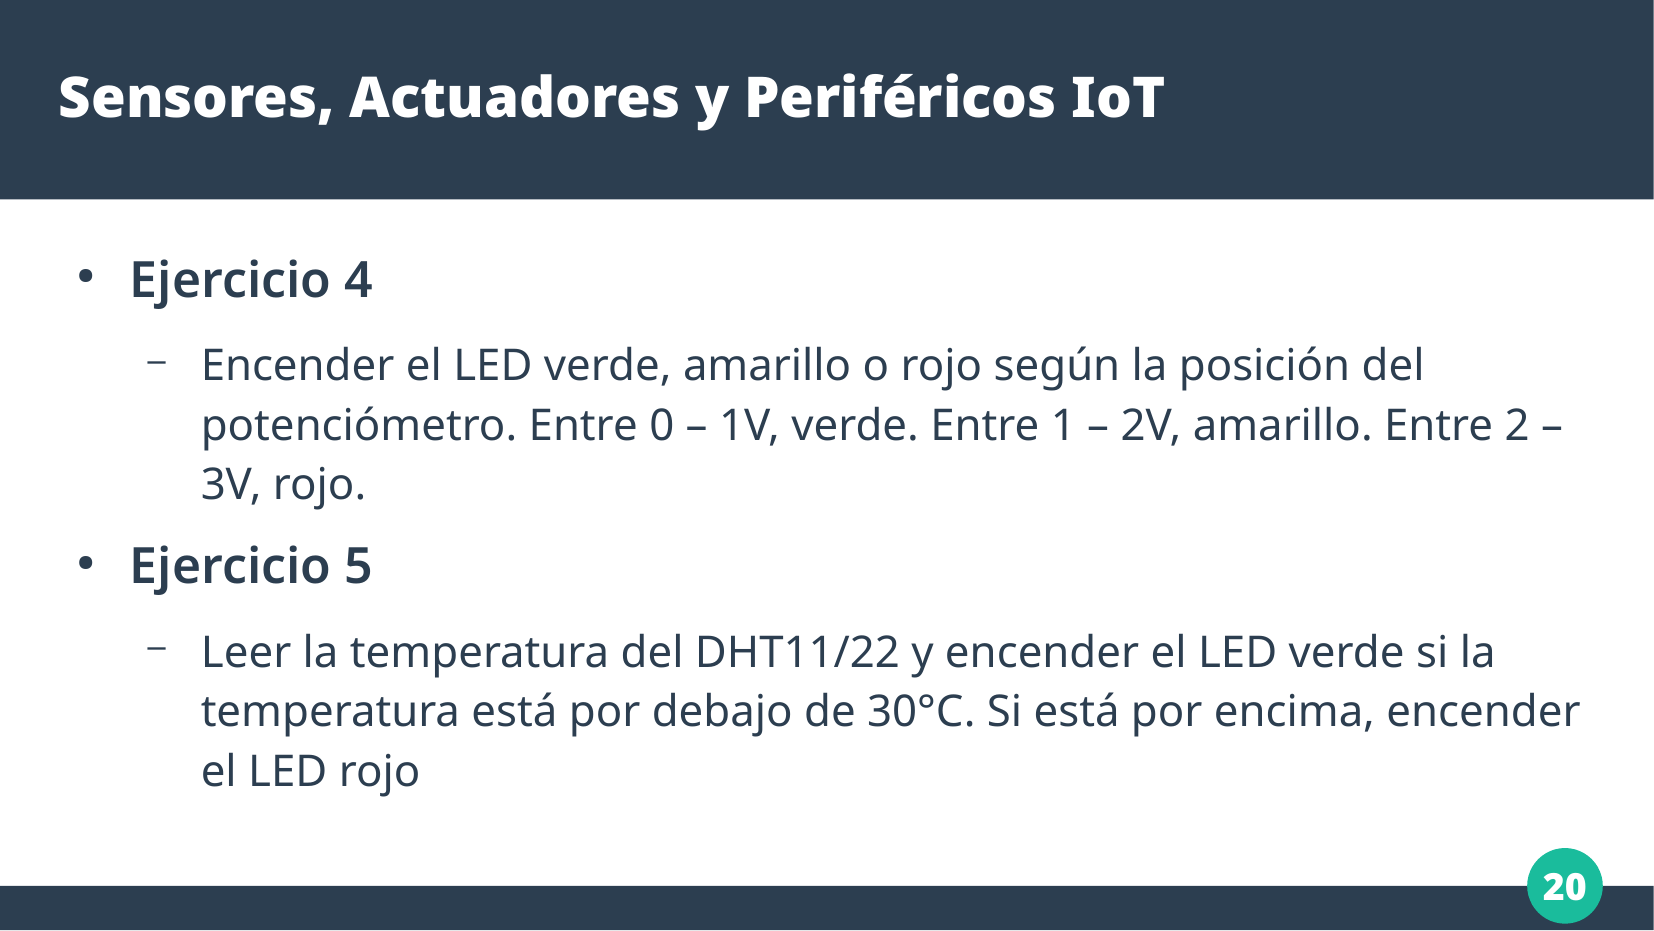

# Sensores, Actuadores y Periféricos IoT
Ejercicio 4
Encender el LED verde, amarillo o rojo según la posición del potenciómetro. Entre 0 – 1V, verde. Entre 1 – 2V, amarillo. Entre 2 – 3V, rojo.
Ejercicio 5
Leer la temperatura del DHT11/22 y encender el LED verde si la temperatura está por debajo de 30°C. Si está por encima, encender el LED rojo